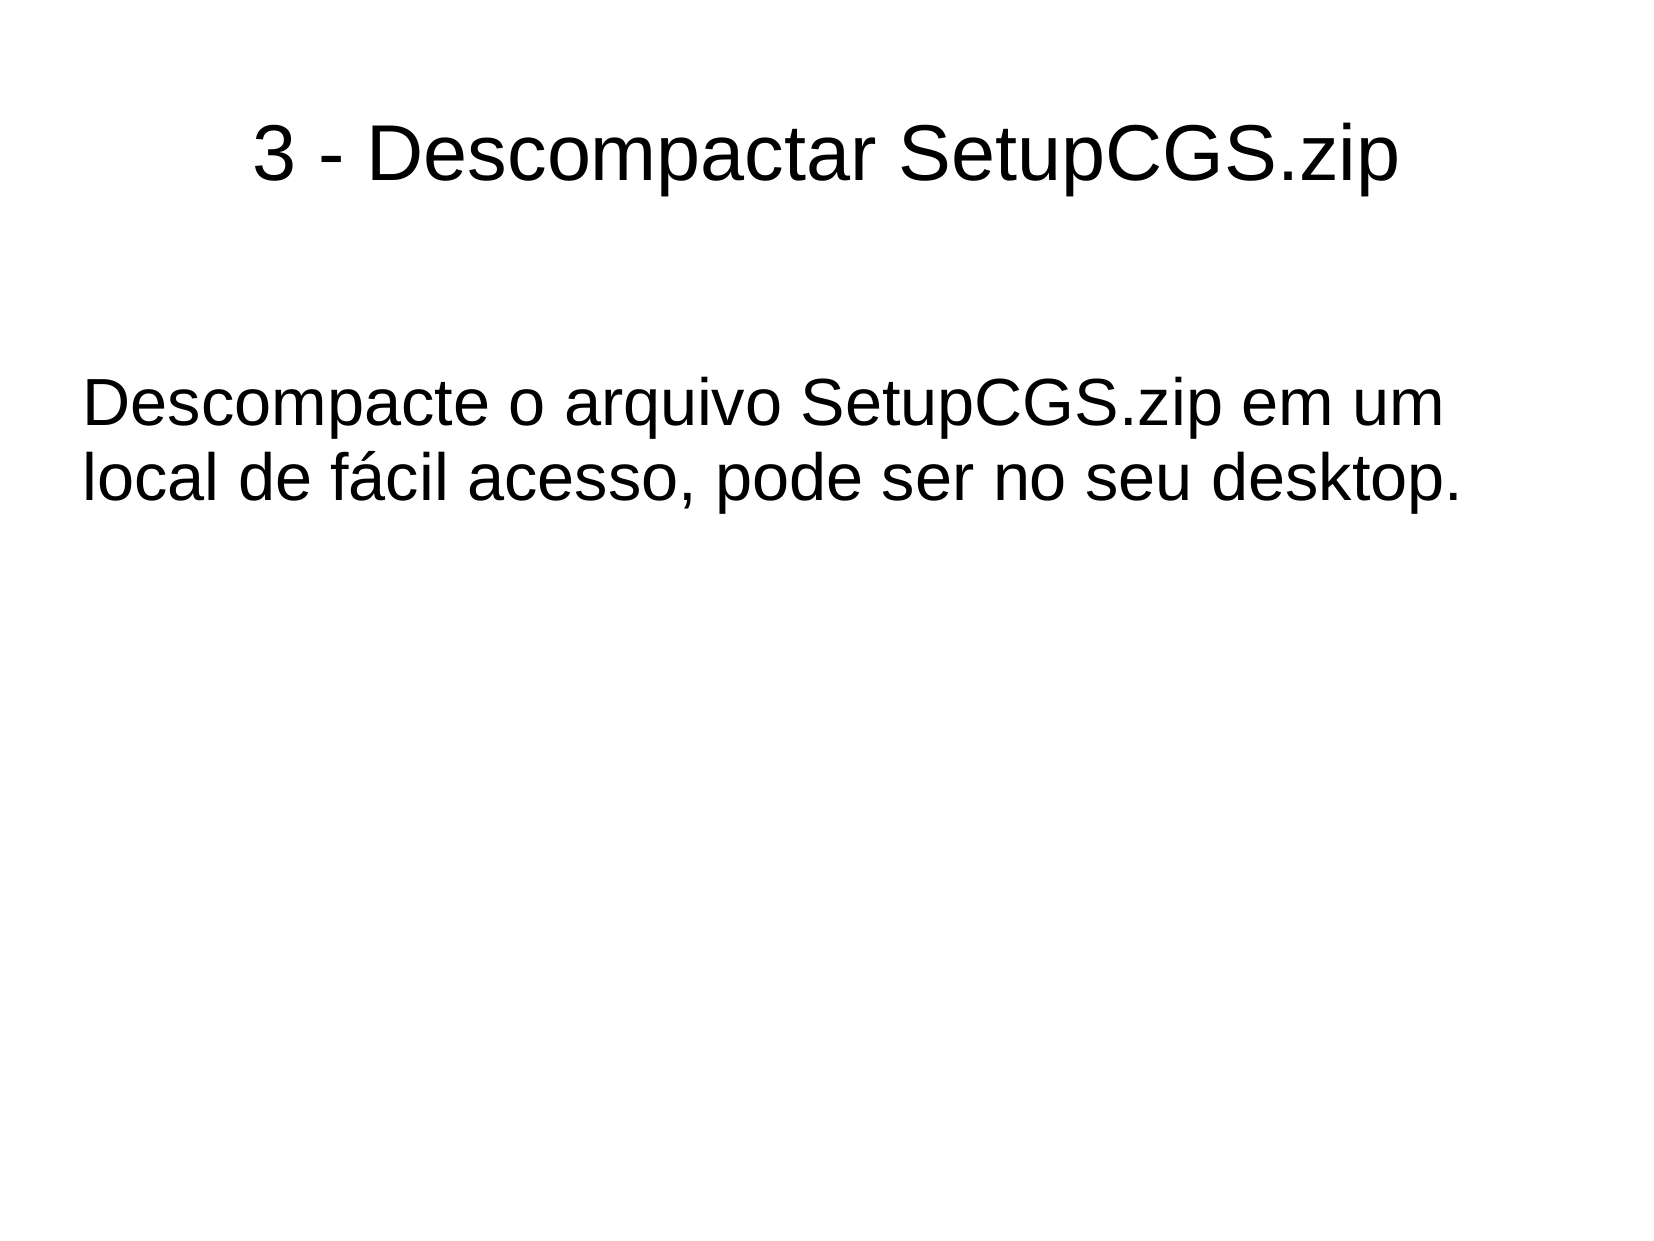

# 3 - Descompactar SetupCGS.zip
Descompacte o arquivo SetupCGS.zip em um local de fácil acesso, pode ser no seu desktop.